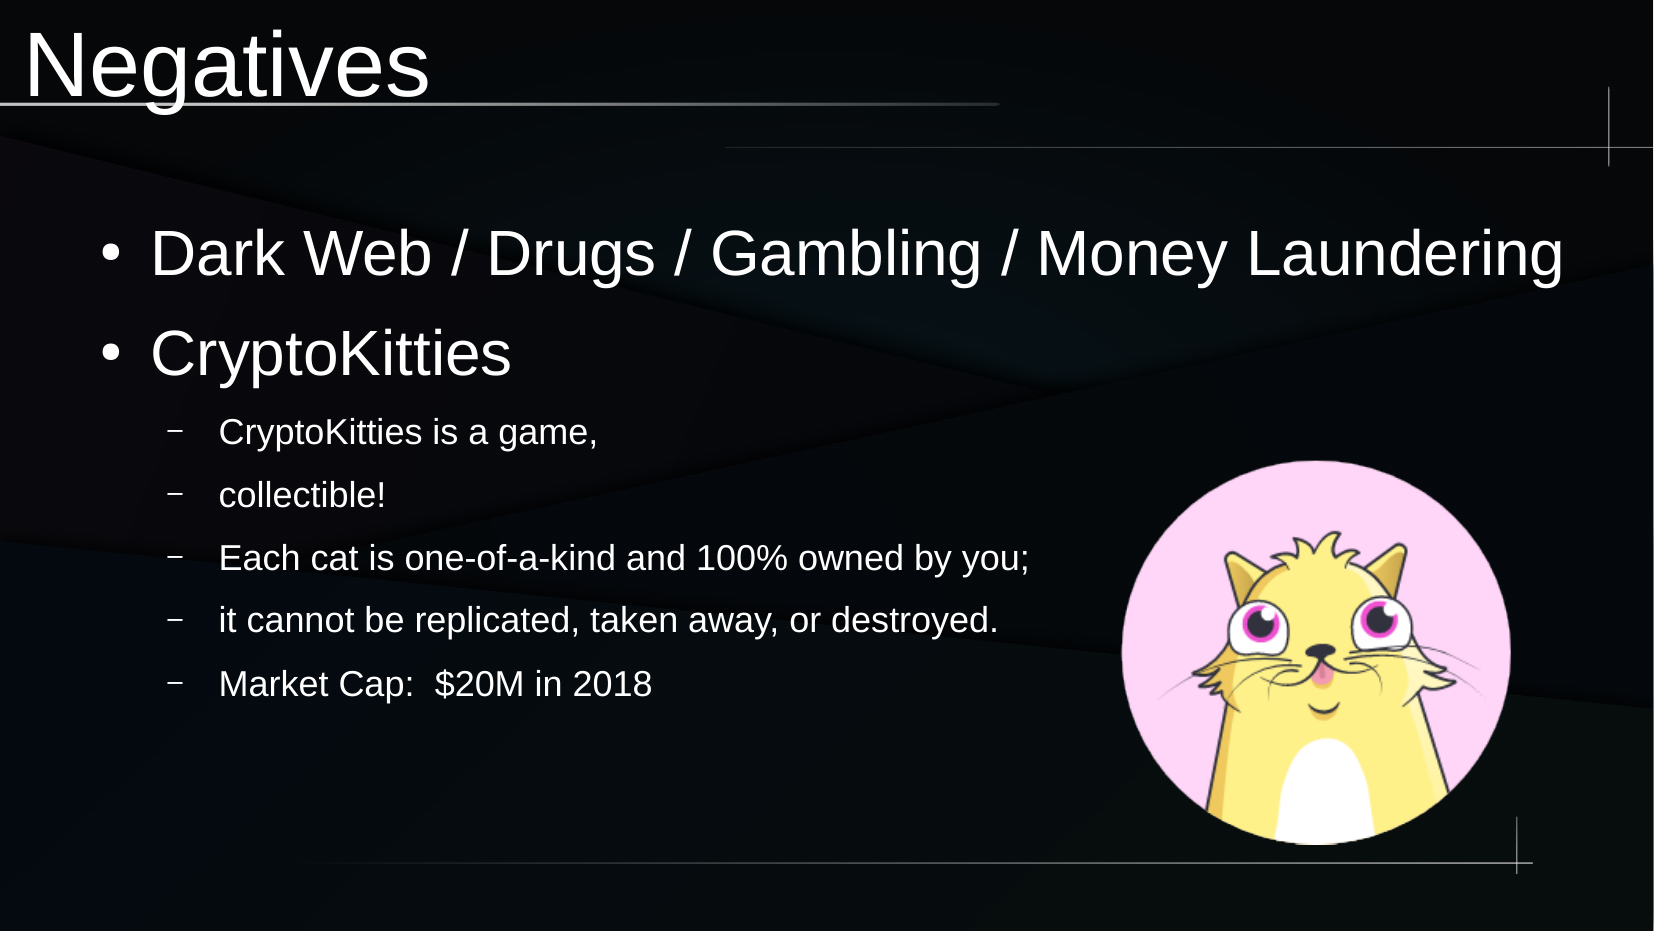

# Negatives
Dark Web / Drugs / Gambling / Money Laundering
CryptoKitties
CryptoKitties is a game,
collectible!
Each cat is one-of-a-kind and 100% owned by you;
it cannot be replicated, taken away, or destroyed.
Market Cap:	$20M in 2018